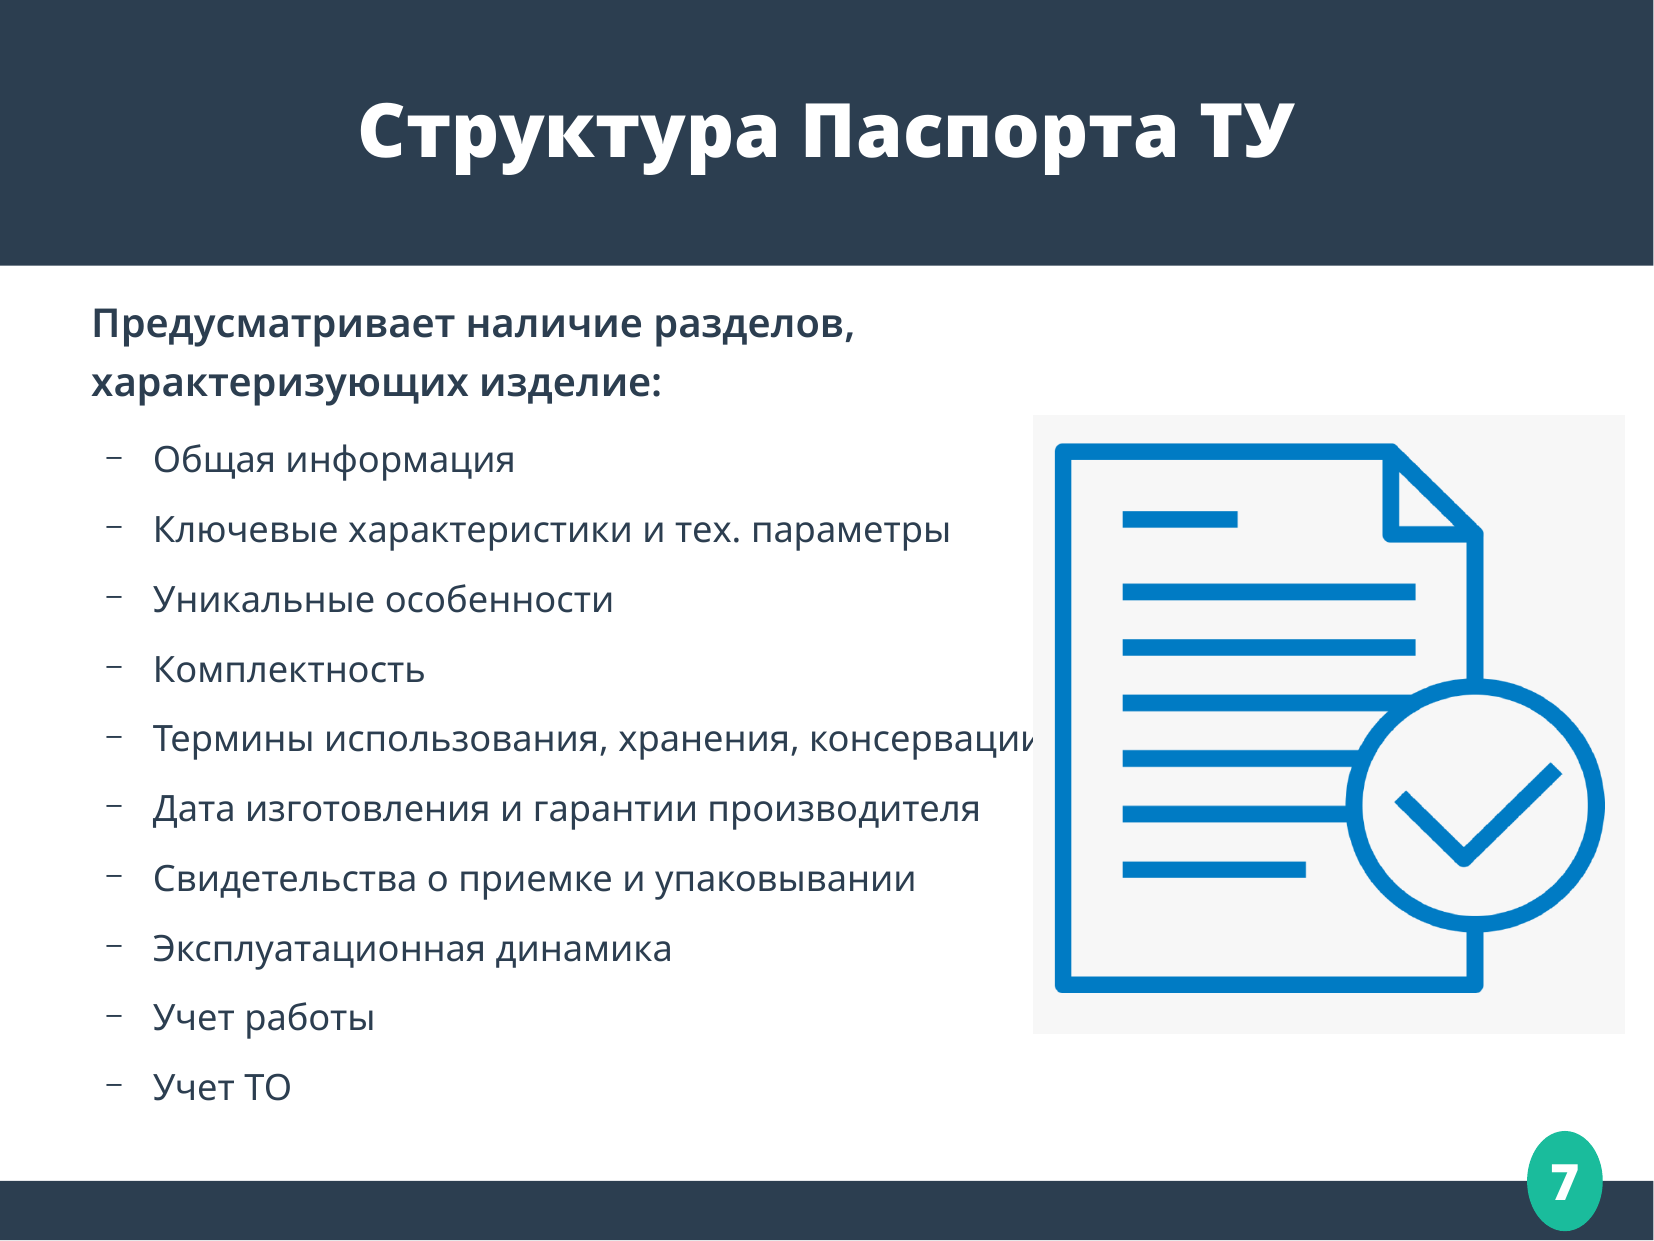

# Структура Паспорта ТУ
Предусматривает наличие разделов, характеризующих изделие:
Общая информация
Ключевые характеристики и тех. параметры
Уникальные особенности
Комплектность
Термины использования, хранения, консервации
Дата изготовления и гарантии производителя
Свидетельства о приемке и упаковывании
Эксплуатационная динамика
Учет работы
Учет ТО